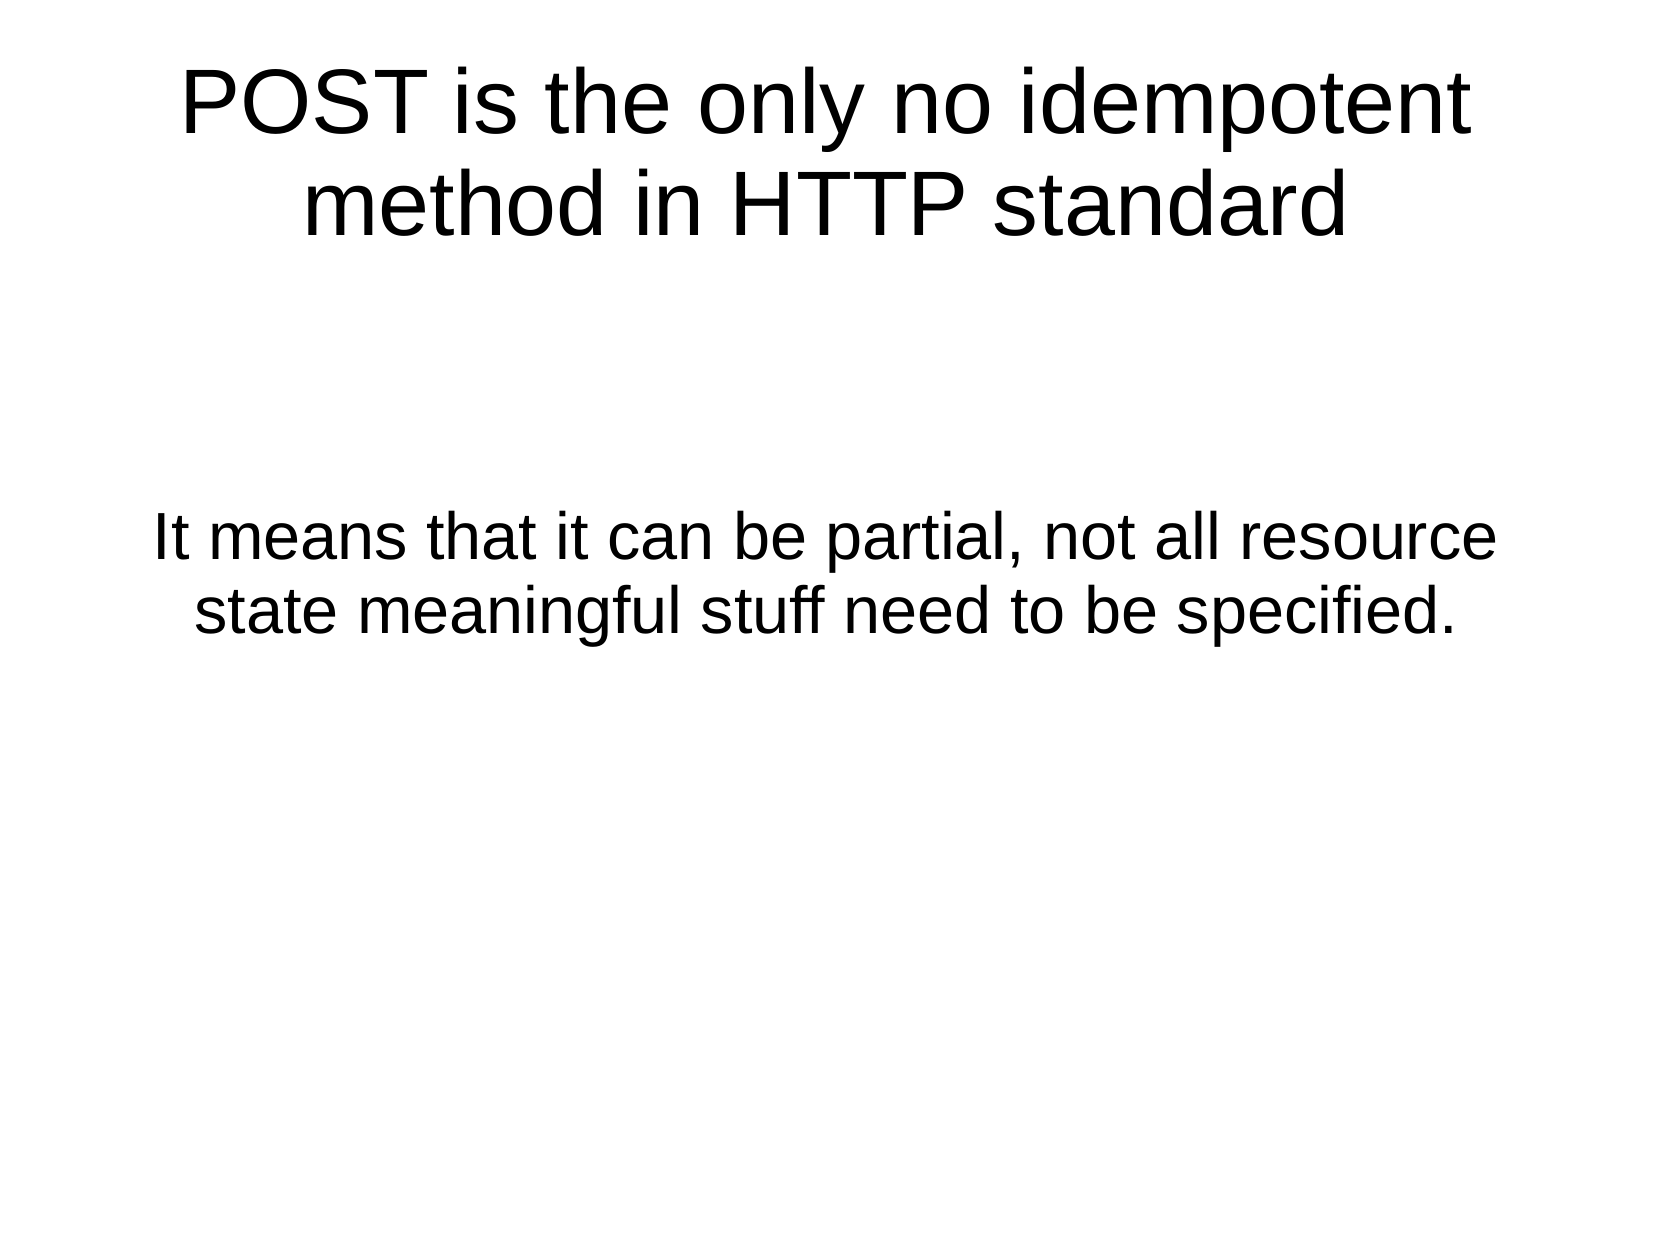

# POST is the only no idempotent method in HTTP standard
It means that it can be partial, not all resource state meaningful stuff need to be specified.